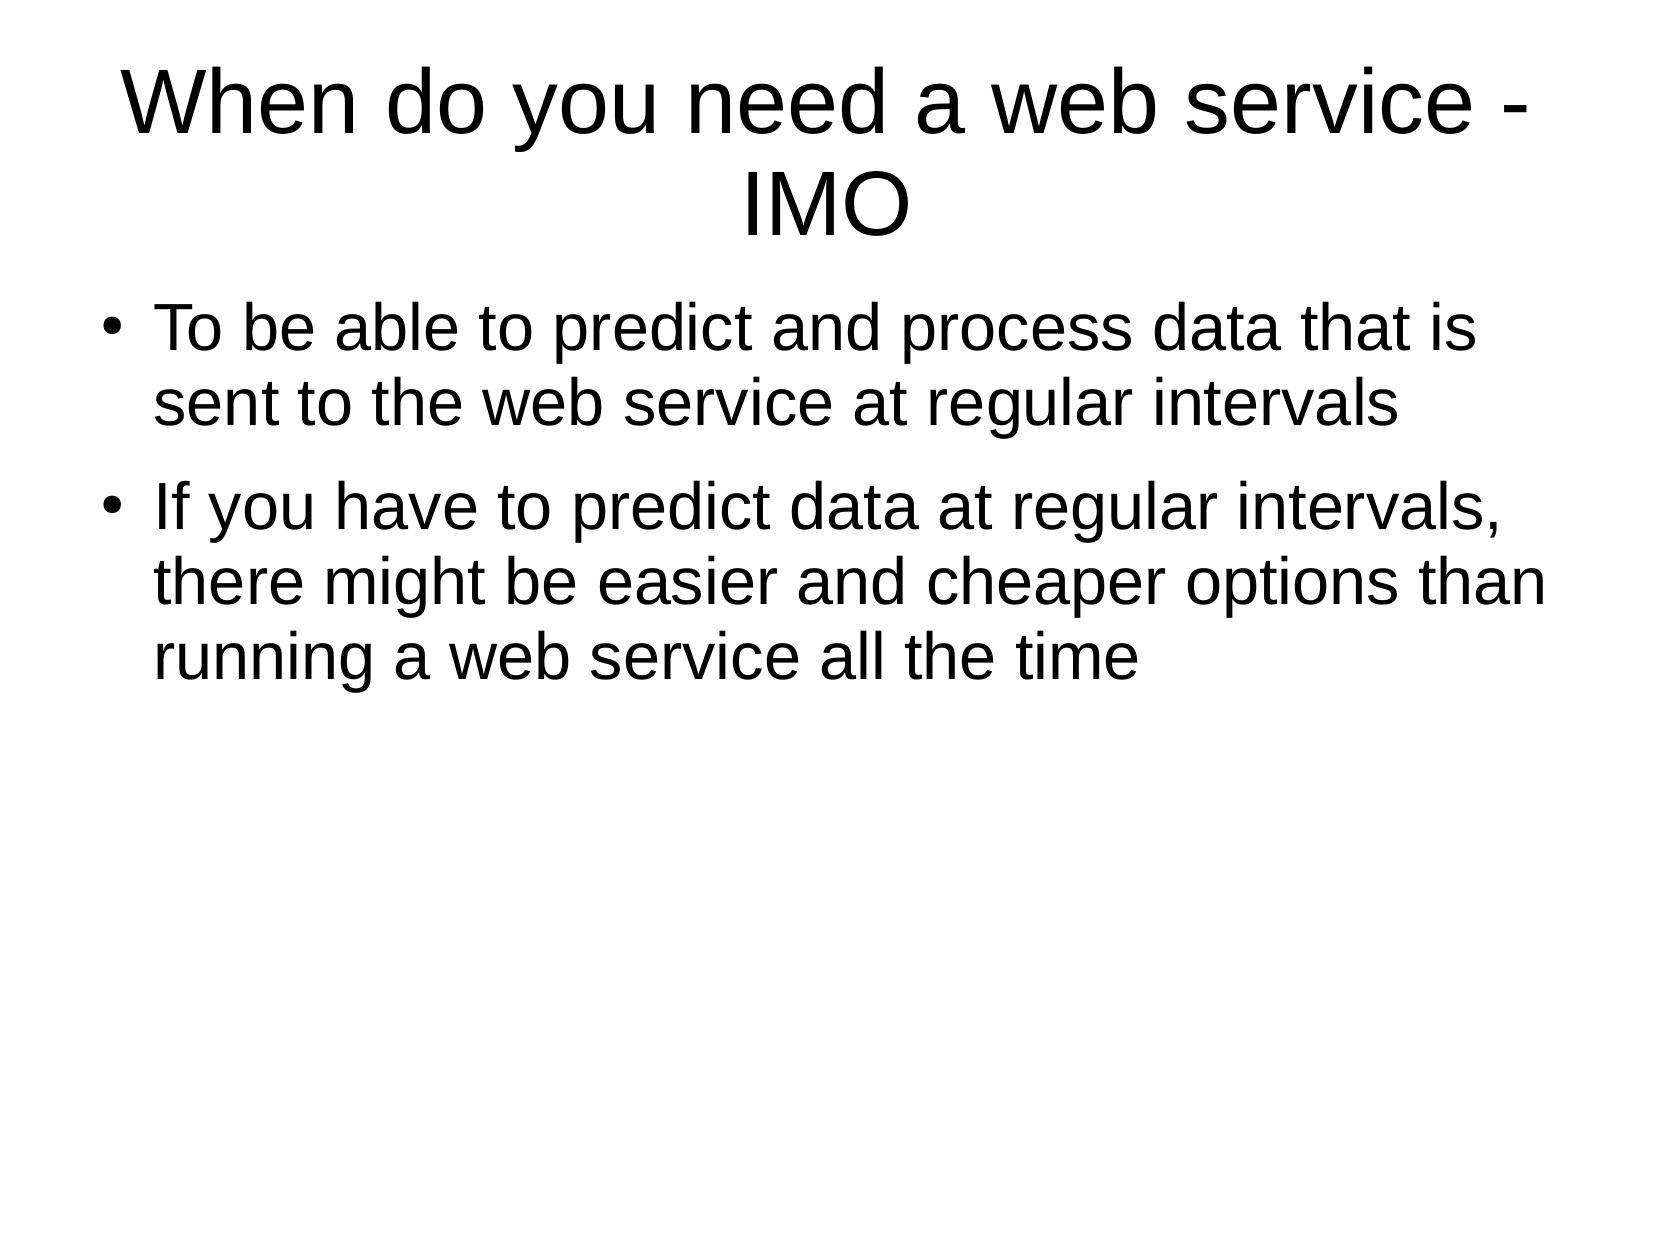

# When do you need a web service - IMO
To be able to predict and process data that is sent to the web service at regular intervals
If you have to predict data at regular intervals, there might be easier and cheaper options than running a web service all the time